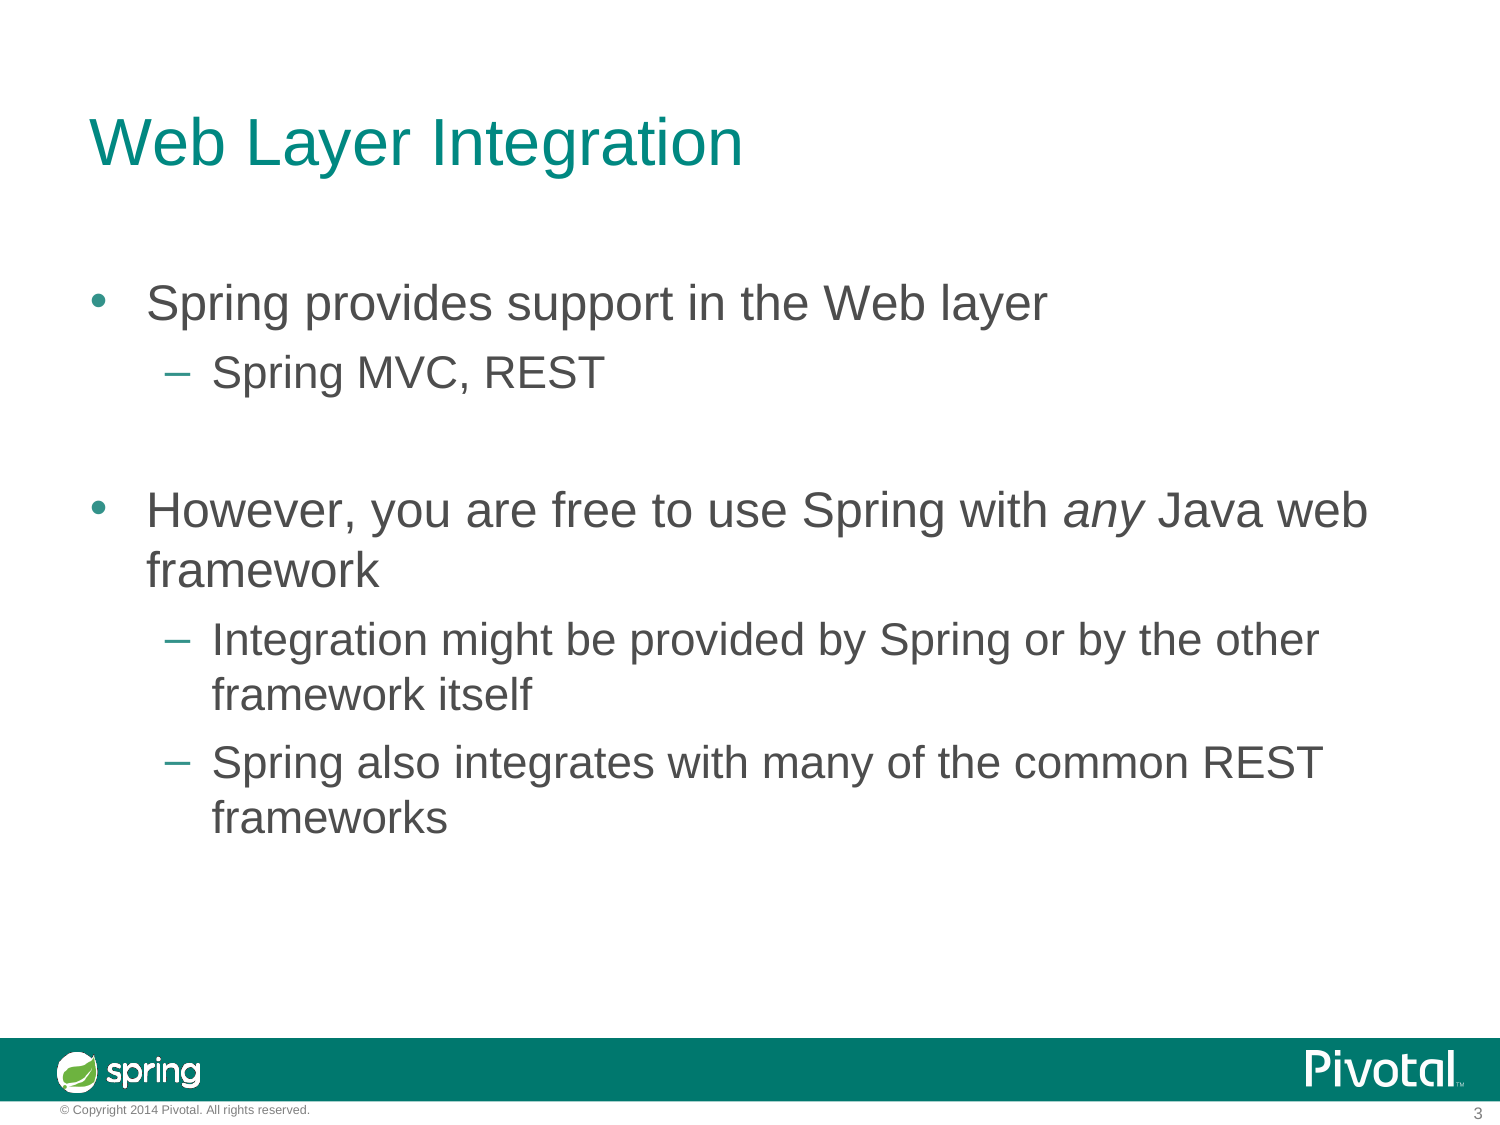

# Web Layer Integration
Spring provides support in the Web layer
Spring MVC, REST
However, you are free to use Spring with any Java web framework
Integration might be provided by Spring or by the other framework itself
Spring also integrates with many of the common REST frameworks